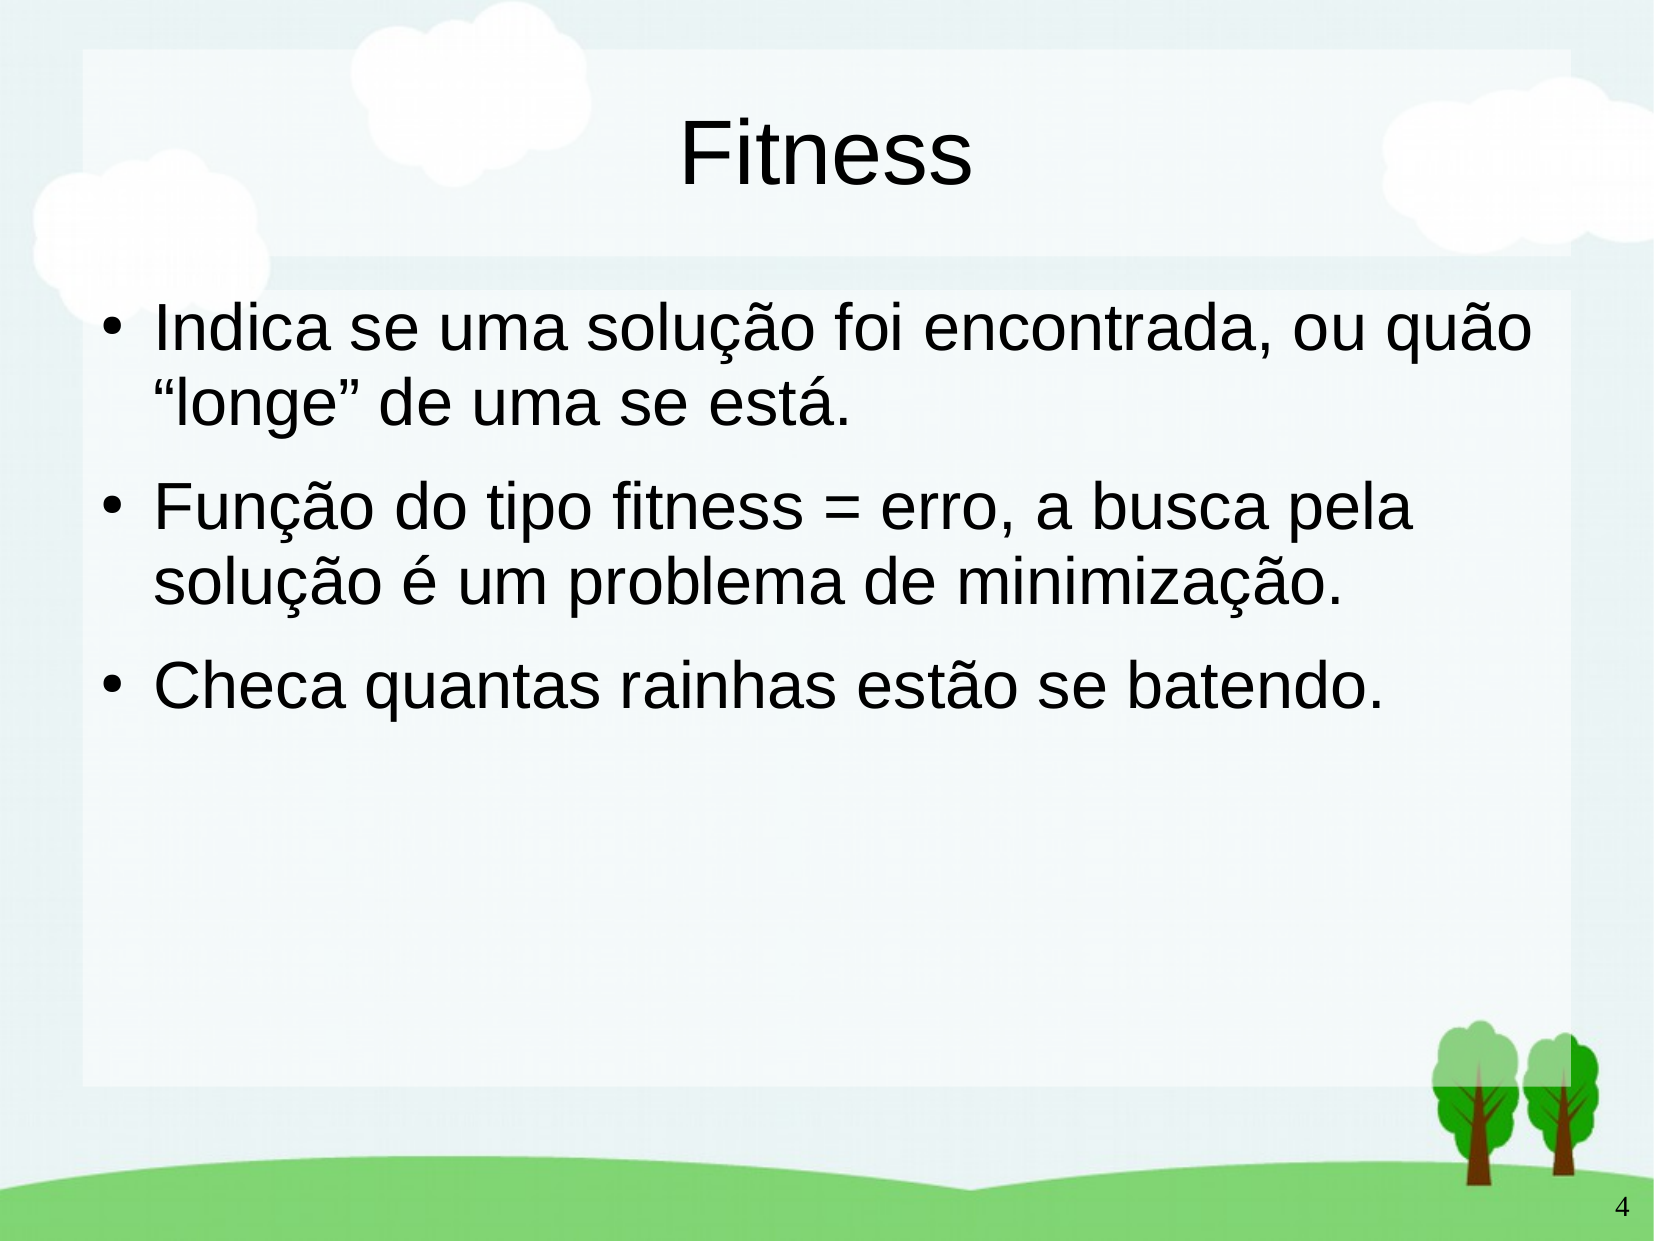

# Fitness
Indica se uma solução foi encontrada, ou quão “longe” de uma se está.
Função do tipo fitness = erro, a busca pela solução é um problema de minimização.
Checa quantas rainhas estão se batendo.
4